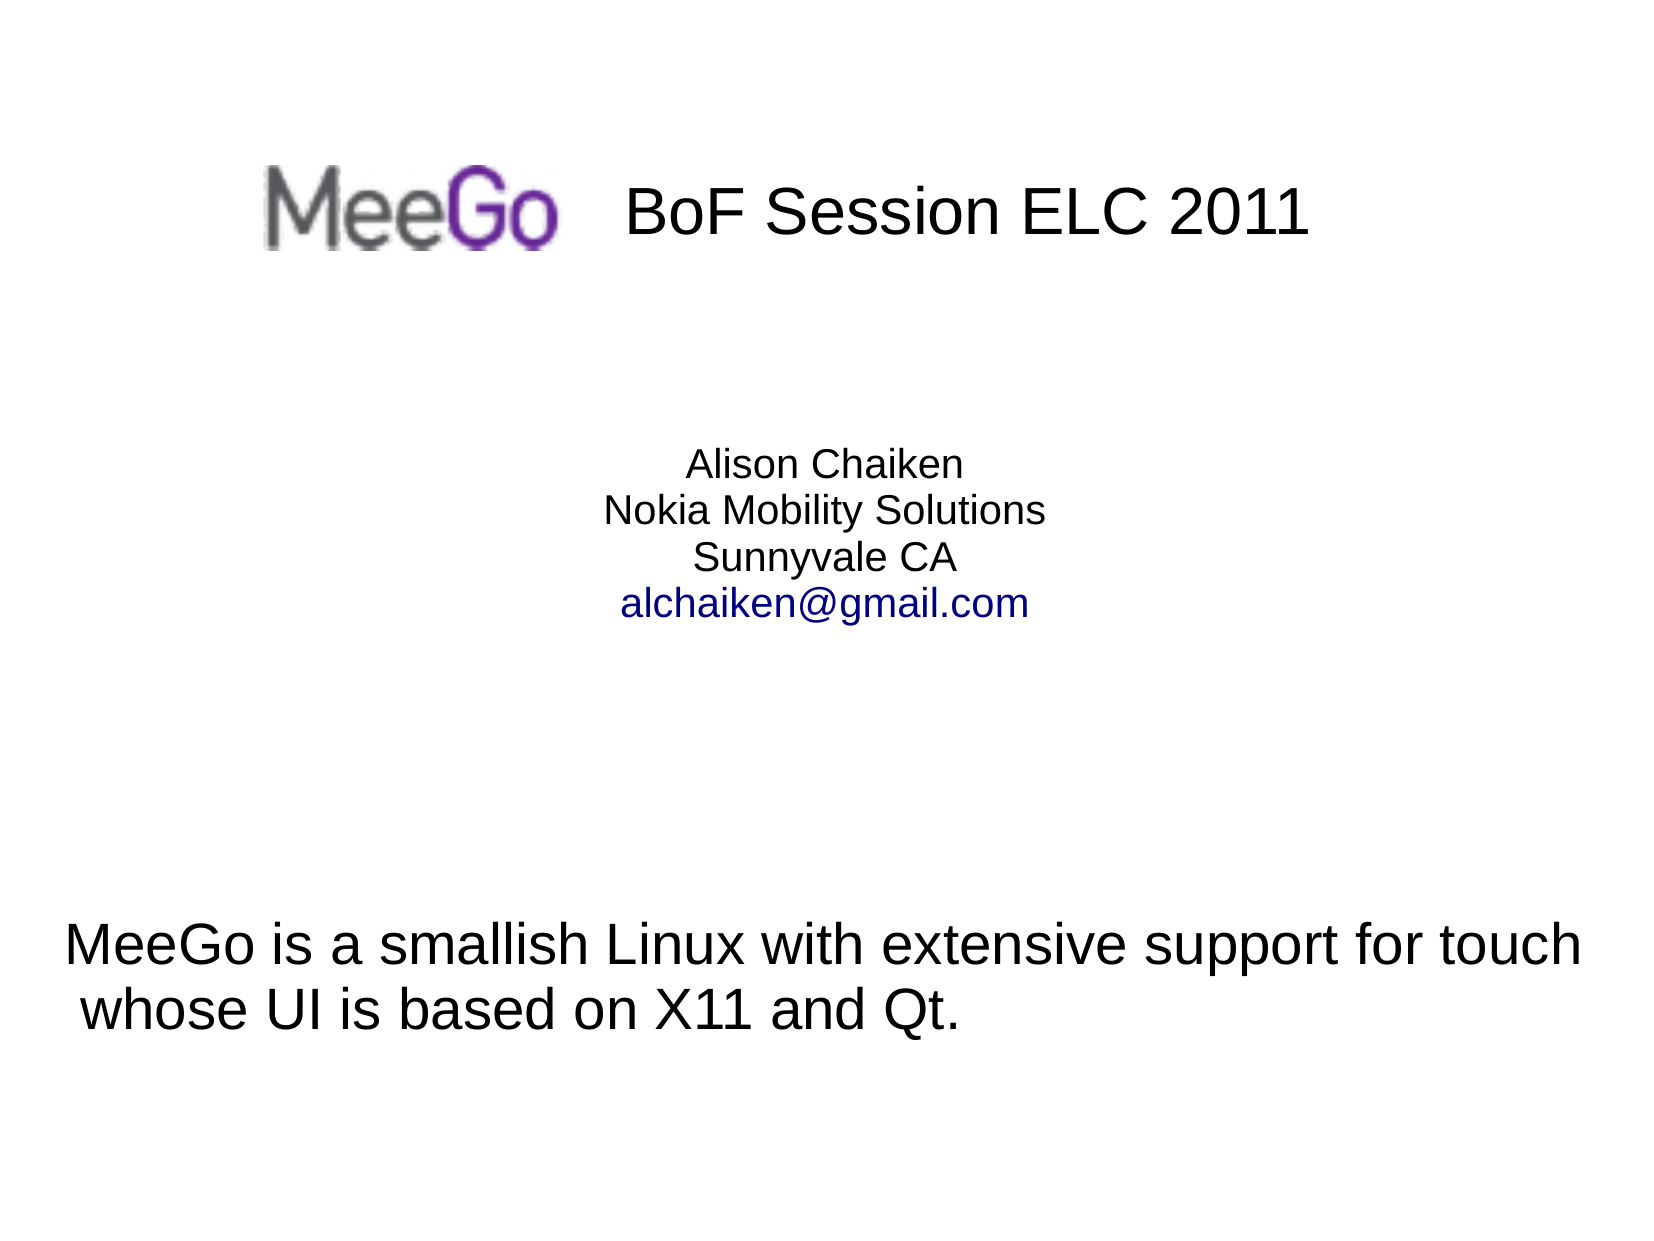

# Alison Chaiken
Nokia Mobility Solutions
Sunnyvale CA
alchaiken@gmail.com
BoF Session ELC 2011
MeeGo is a smallish Linux with extensive support for touch
 whose UI is based on X11 and Qt.